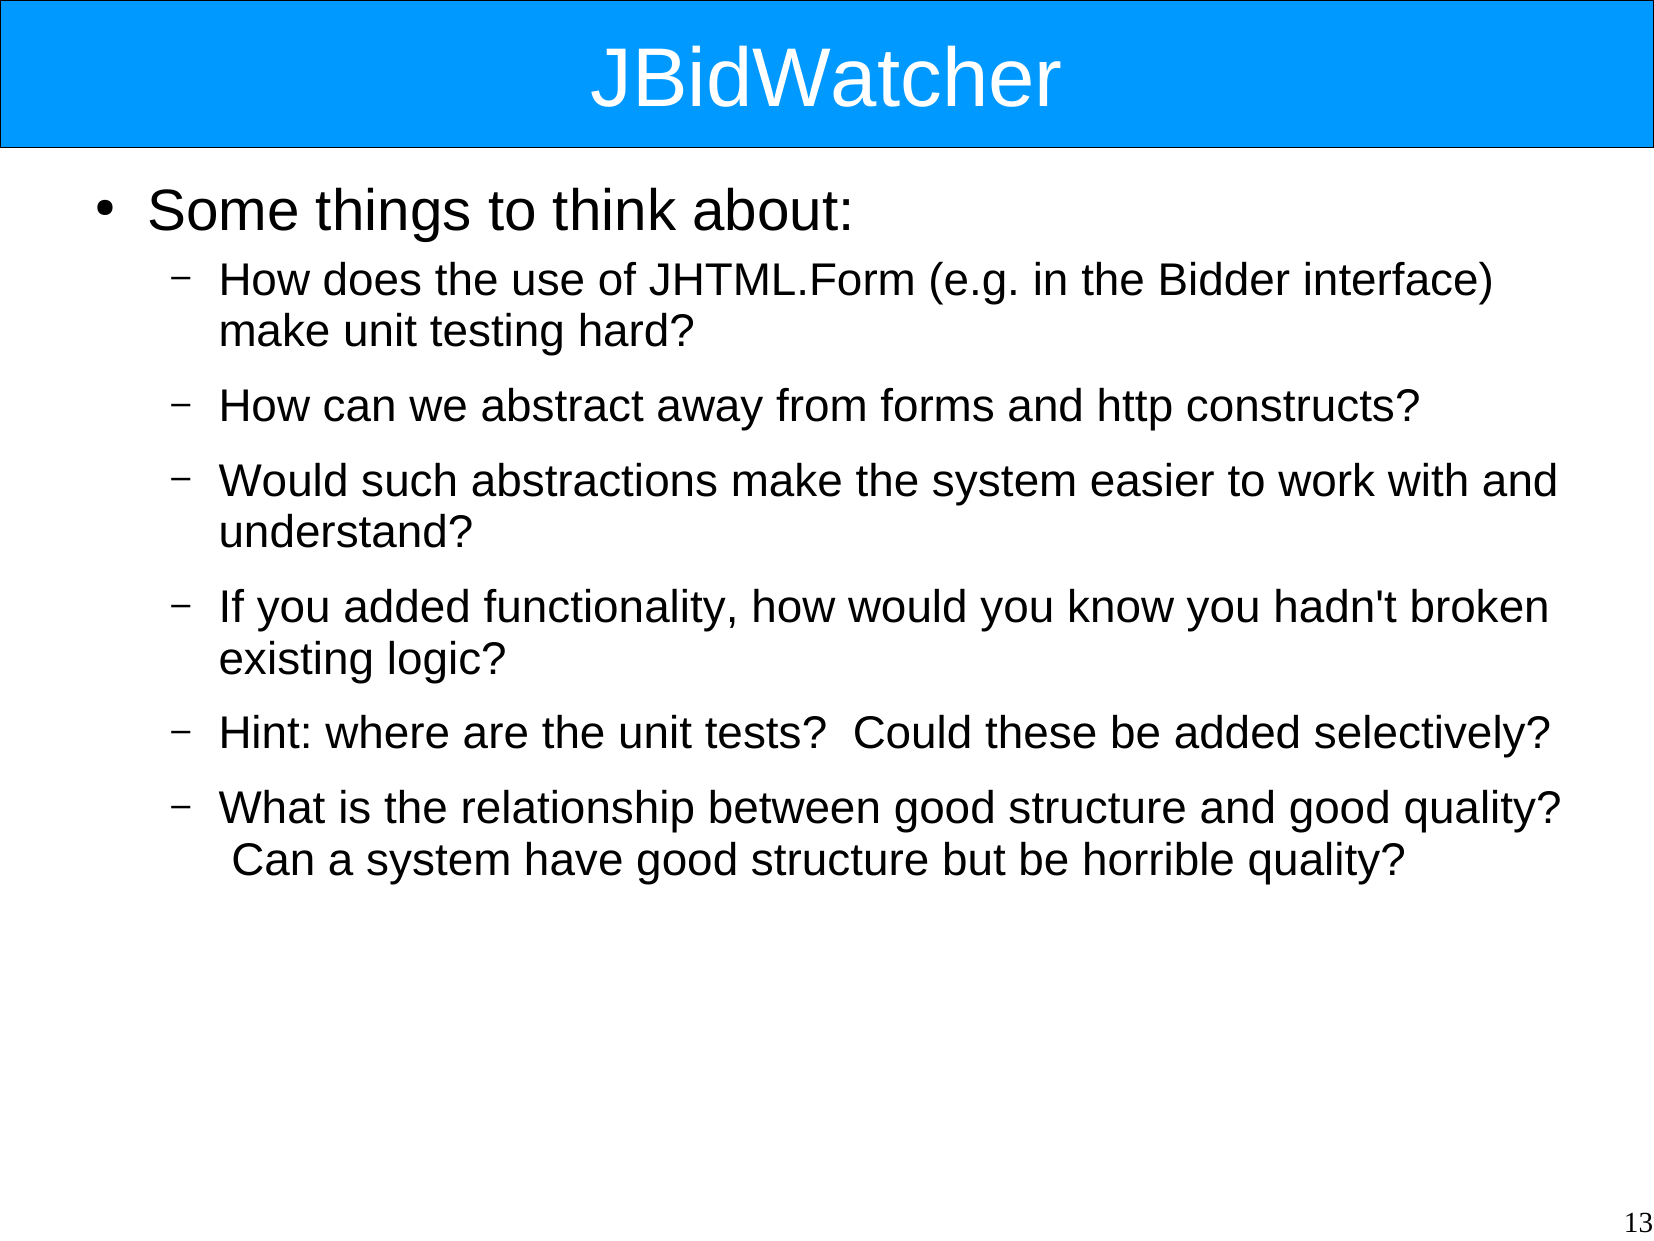

# JBidWatcher
Some things to think about:
How does the use of JHTML.Form (e.g. in the Bidder interface) make unit testing hard?
How can we abstract away from forms and http constructs?
Would such abstractions make the system easier to work with and understand?
If you added functionality, how would you know you hadn't broken existing logic?
Hint: where are the unit tests? Could these be added selectively?
What is the relationship between good structure and good quality? Can a system have good structure but be horrible quality?
13